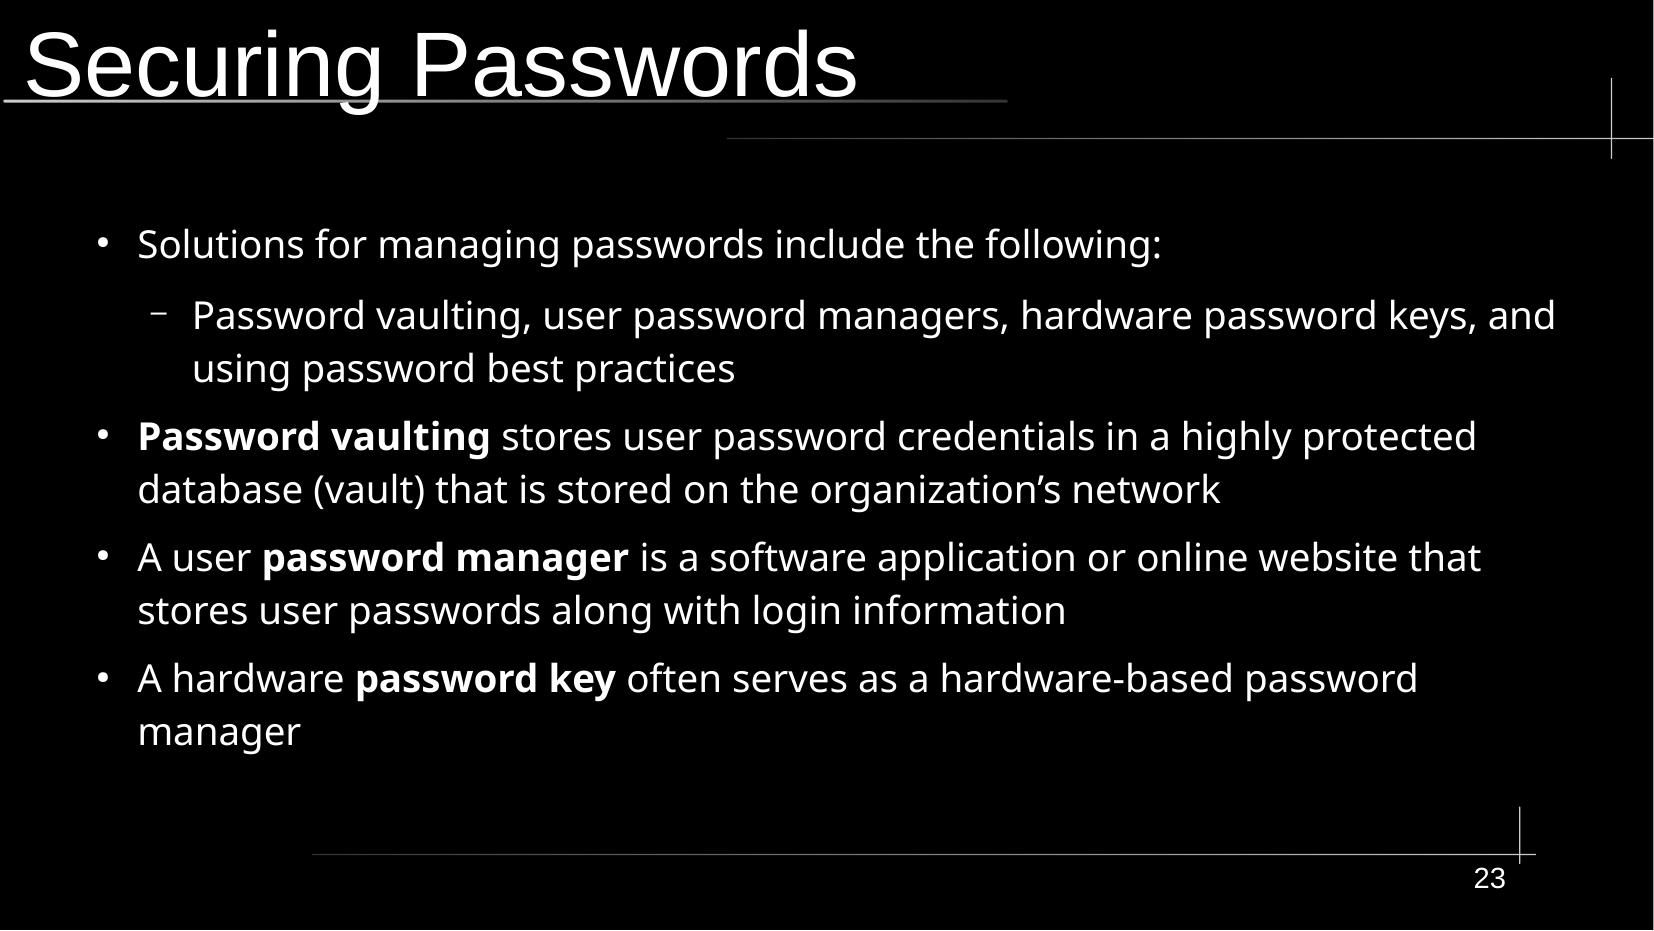

# Securing Passwords
Solutions for managing passwords include the following:
Password vaulting, user password managers, hardware password keys, and using password best practices
Password vaulting stores user password credentials in a highly protected database (vault) that is stored on the organization’s network
A user password manager is a software application or online website that stores user passwords along with login information
A hardware password key often serves as a hardware-based password manager
23